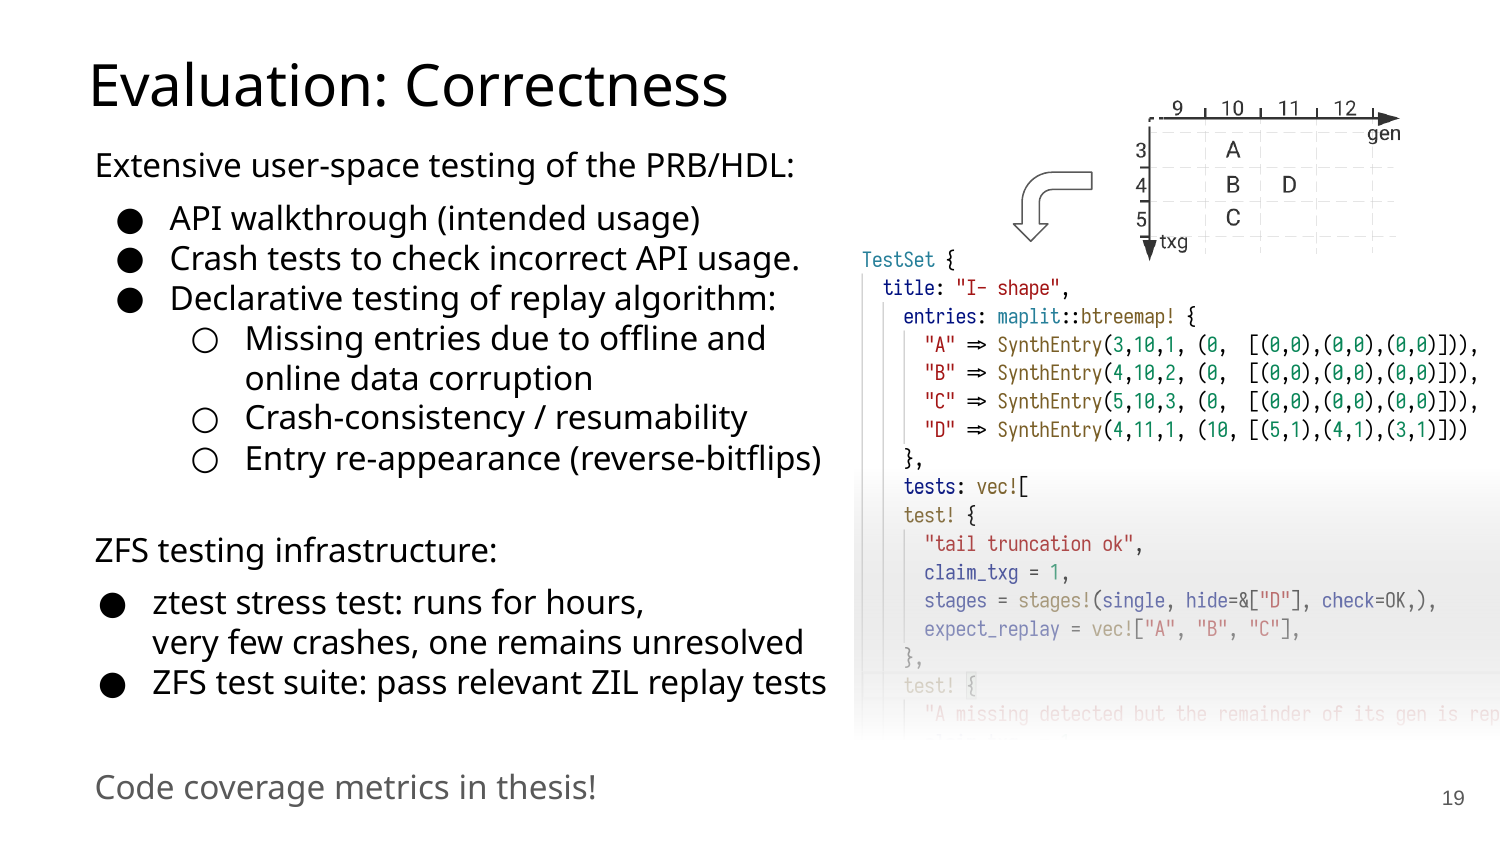

# Evaluation: Correctness
Extensive user-space testing of the PRB/HDL:
API walkthrough (intended usage)
Crash tests to check incorrect API usage.
Declarative testing of replay algorithm:
Missing entries due to offline and
online data corruption
Crash-consistency / resumability
Entry re-appearance (reverse-bitflips)
ZFS testing infrastructure:
ztest stress test: runs for hours,
very few crashes, one remains unresolved
ZFS test suite: pass relevant ZIL replay tests
Code coverage metrics in thesis!